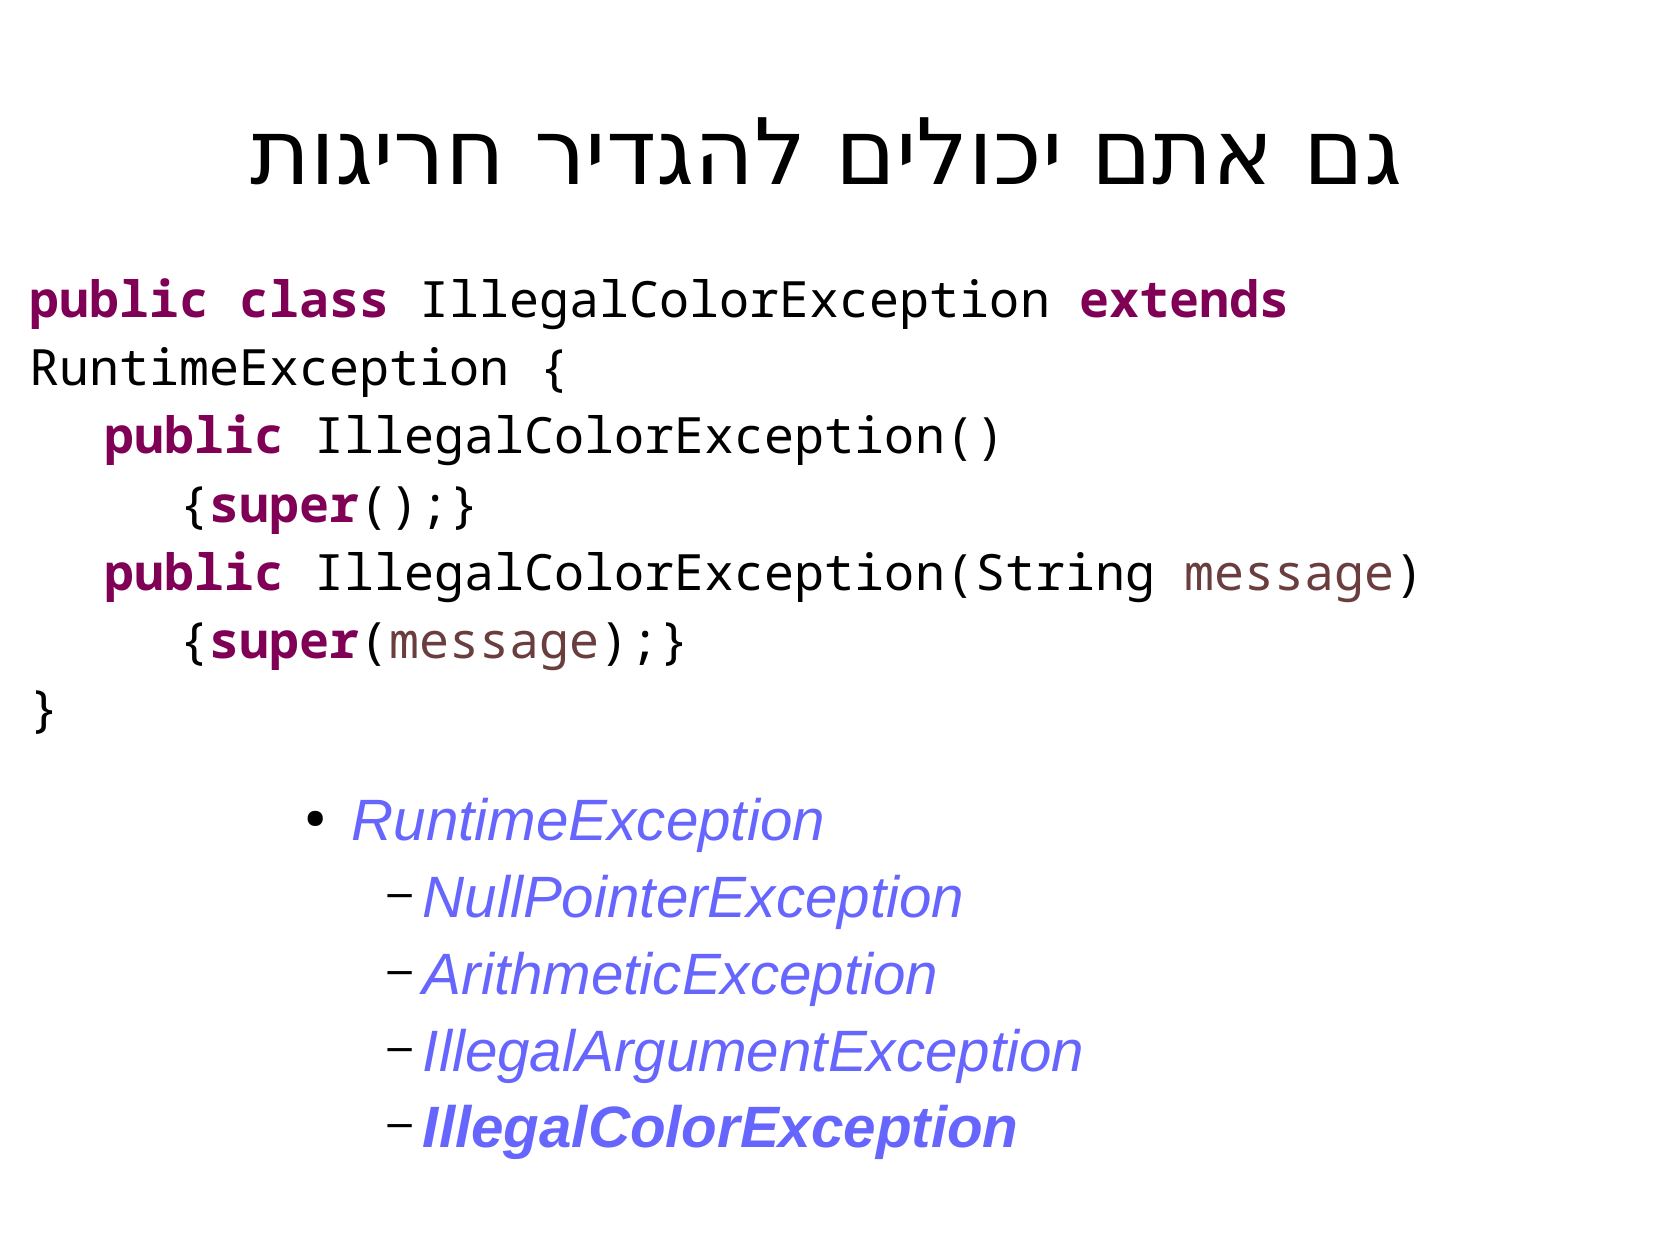

# גם אתם יכולים להגדיר חריגות
public class IllegalColorException extends RuntimeException {
	public IllegalColorException()
		{super();}
	public IllegalColorException(String message)
		{super(message);}
}
RuntimeException
NullPointerException
ArithmeticException
IllegalArgumentException
IllegalColorException